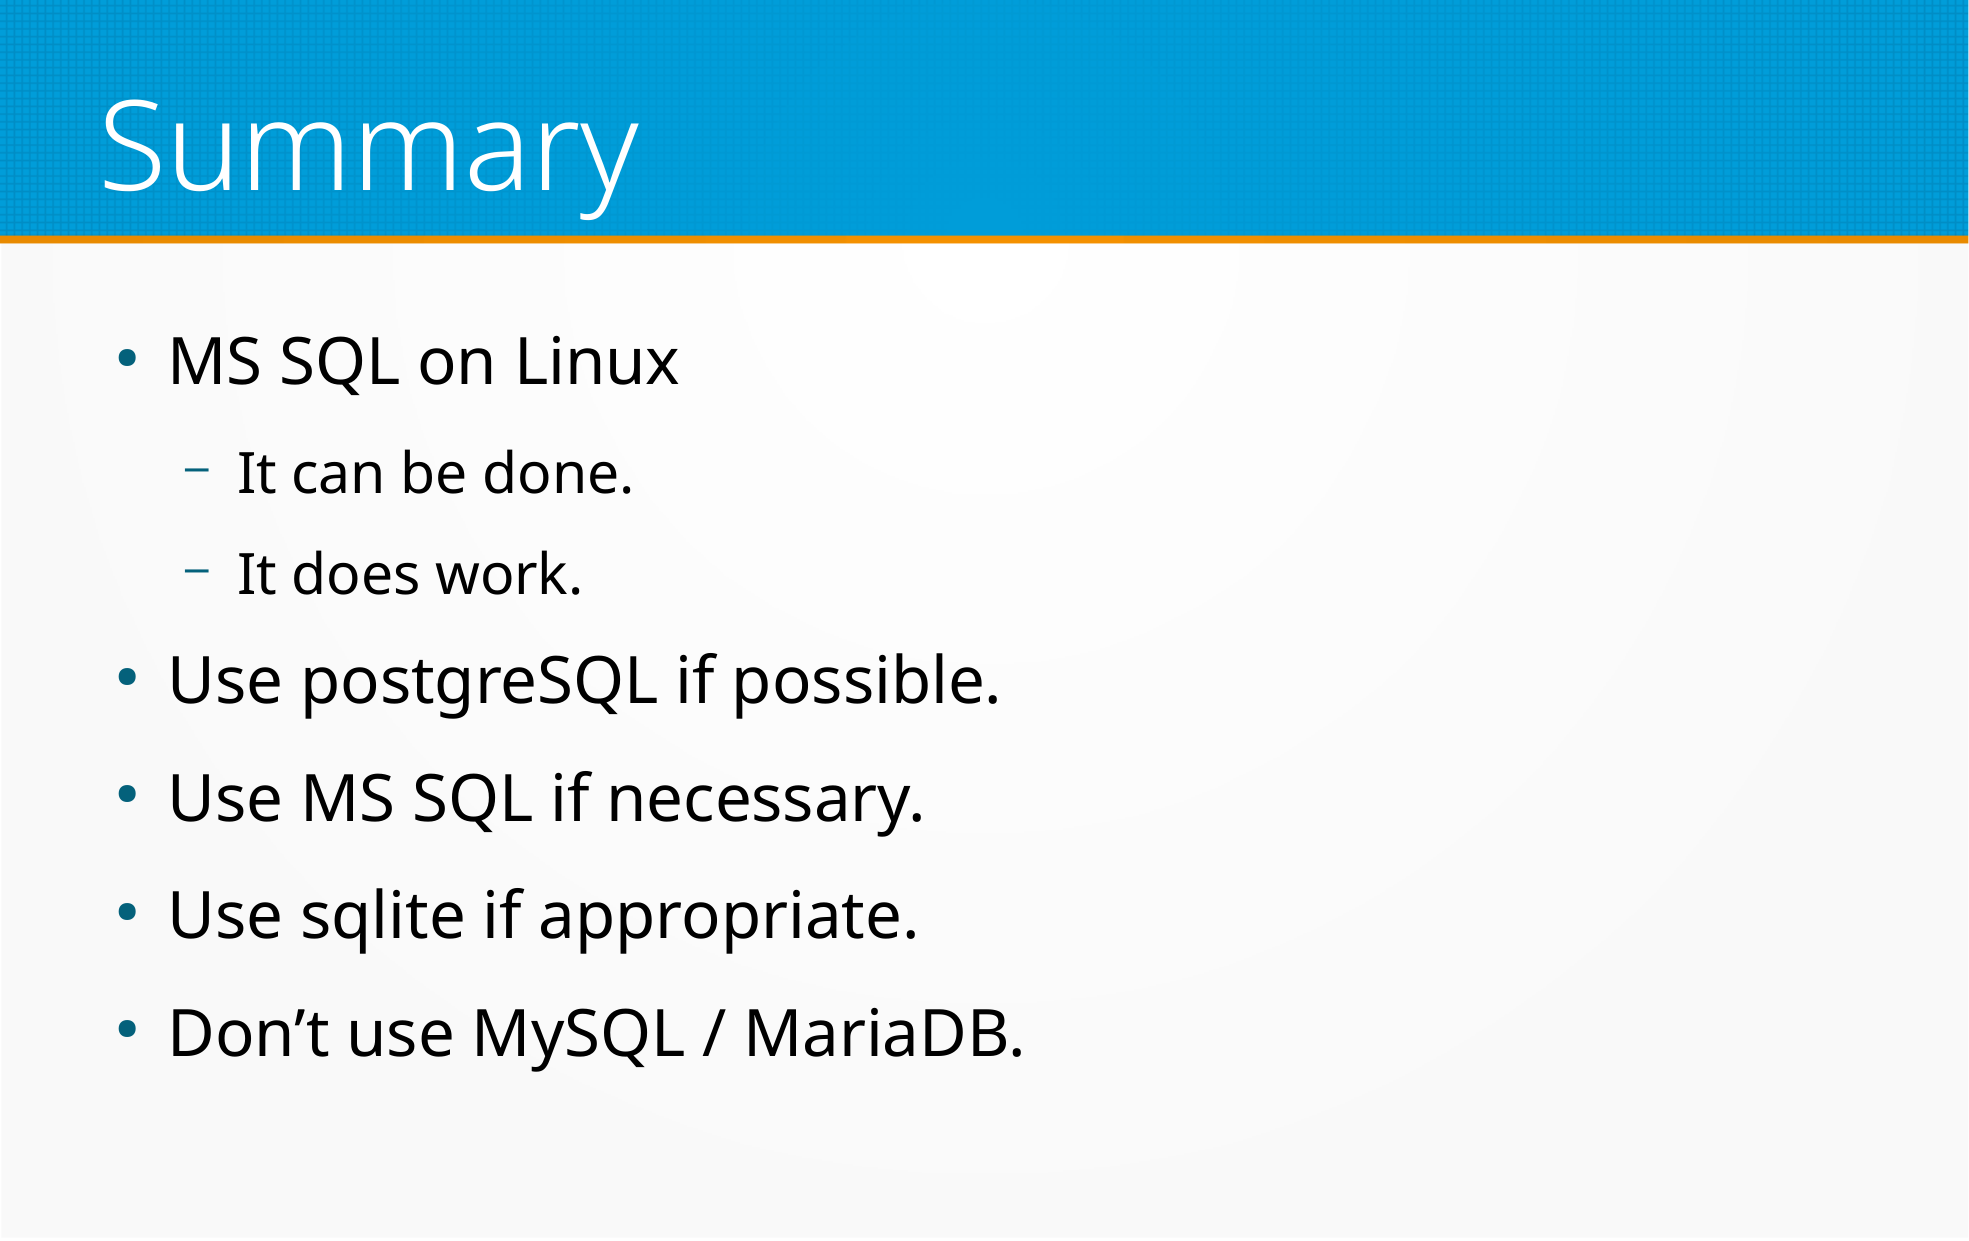

# Summary
MS SQL on Linux
It can be done.
It does work.
Use postgreSQL if possible.
Use MS SQL if necessary.
Use sqlite if appropriate.
Don’t use MySQL / MariaDB.